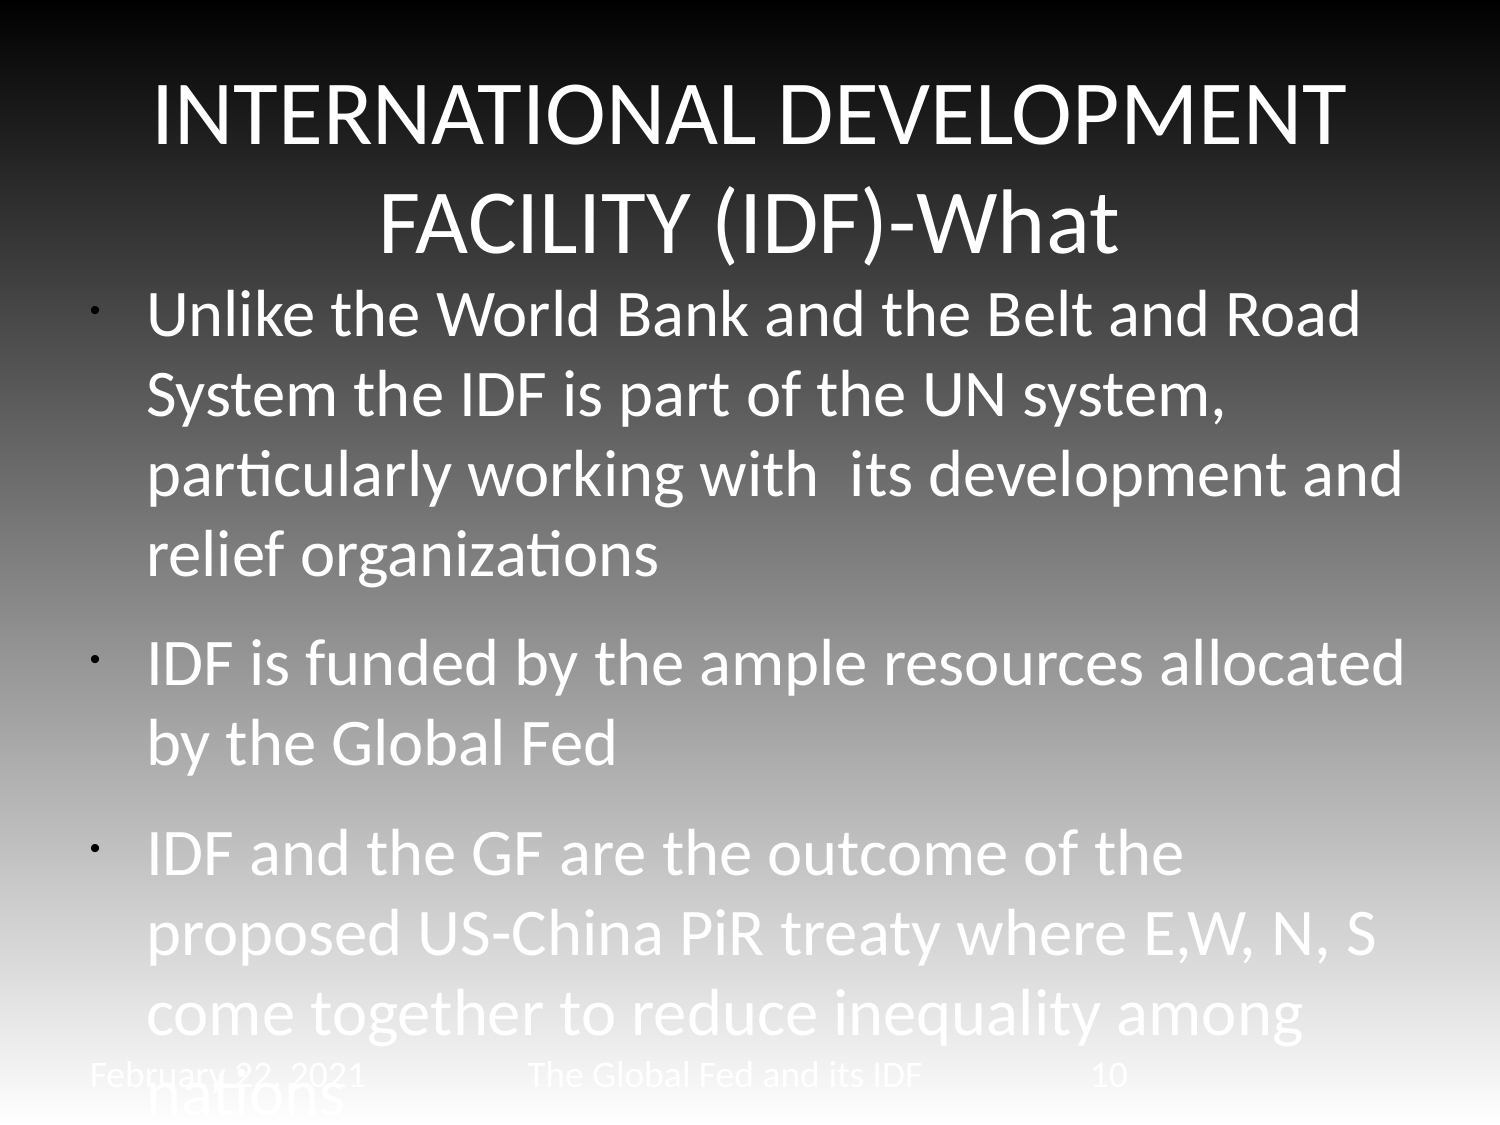

# INTERNATIONAL DEVELOPMENT FACILITY (IDF)-What
Unlike the World Bank and the Belt and Road System the IDF is part of the UN system, particularly working with its development and relief organizations
IDF is funded by the ample resources allocated by the Global Fed
IDF and the GF are the outcome of the proposed US-China PiR treaty where E,W, N, S come together to reduce inequality among nations
February 22, 2021
The Global Fed and its IDF